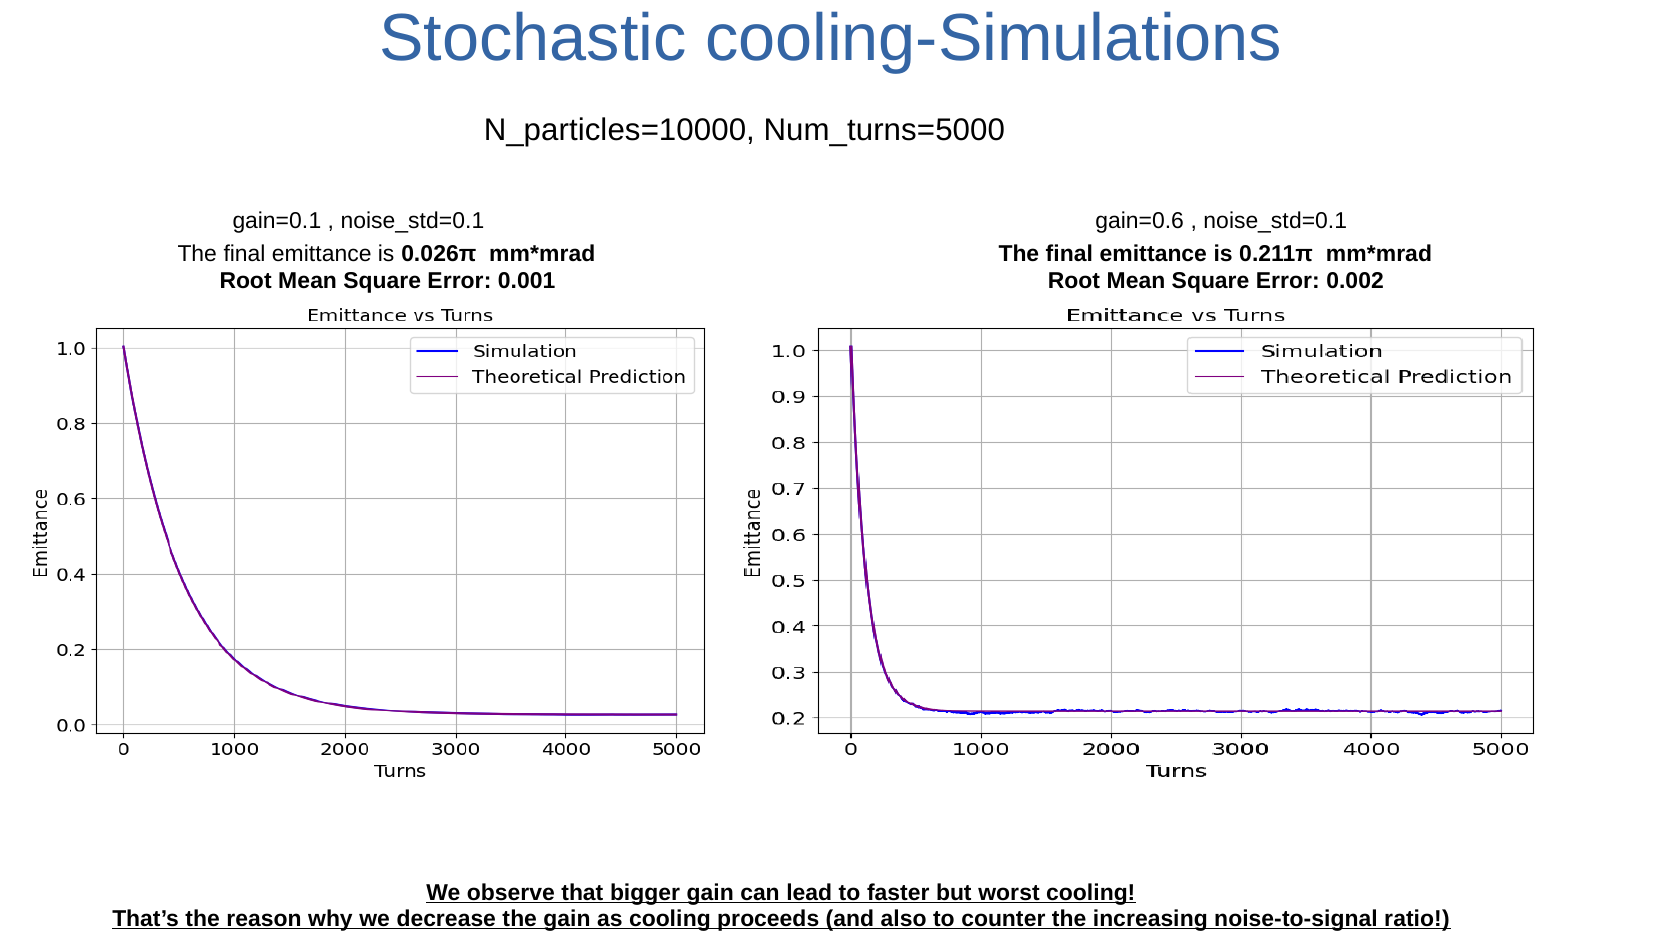

# Stochastic cooling-Simulations
 N_particles=10000, Num_turns=5000
 gain=0.1 , noise_std=0.1 gain=0.6 , noise_std=0.1
 The final emittance is 0.026π mm*mrad The final emittance is 0.211π mm*mrad
 Root Mean Square Error: 0.001 Root Mean Square Error: 0.002
We observe that bigger gain can lead to faster but worst cooling!
That’s the reason why we decrease the gain as cooling proceeds (and also to counter the increasing noise-to-signal ratio!)